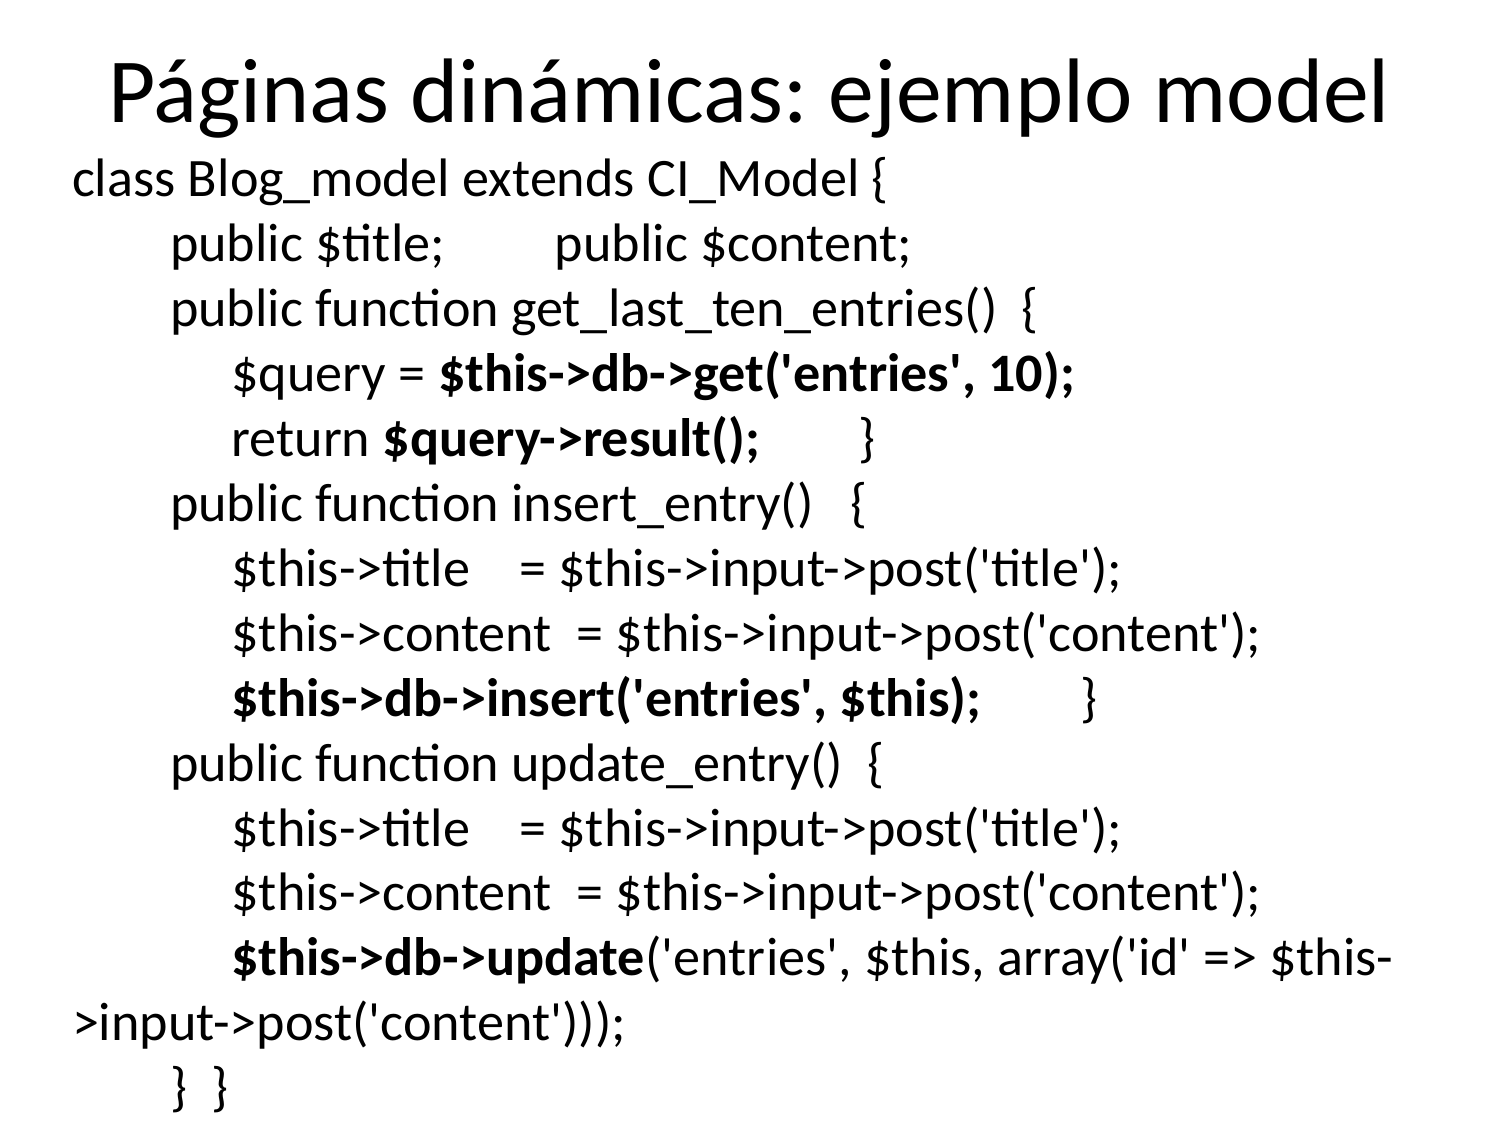

# Páginas dinámicas: ejemplo model
class Blog_model extends CI_Model {
 public $title; public $content;
 public function get_last_ten_entries() {
 $query = $this->db->get('entries', 10);
 return $query->result(); }
 public function insert_entry() {
 $this->title = $this->input->post('title');
 $this->content = $this->input->post('content');
 $this->db->insert('entries', $this); }
 public function update_entry() {
 $this->title = $this->input->post('title');
 $this->content = $this->input->post('content');
 $this->db->update('entries', $this, array('id' => $this->input->post('content')));
 } }